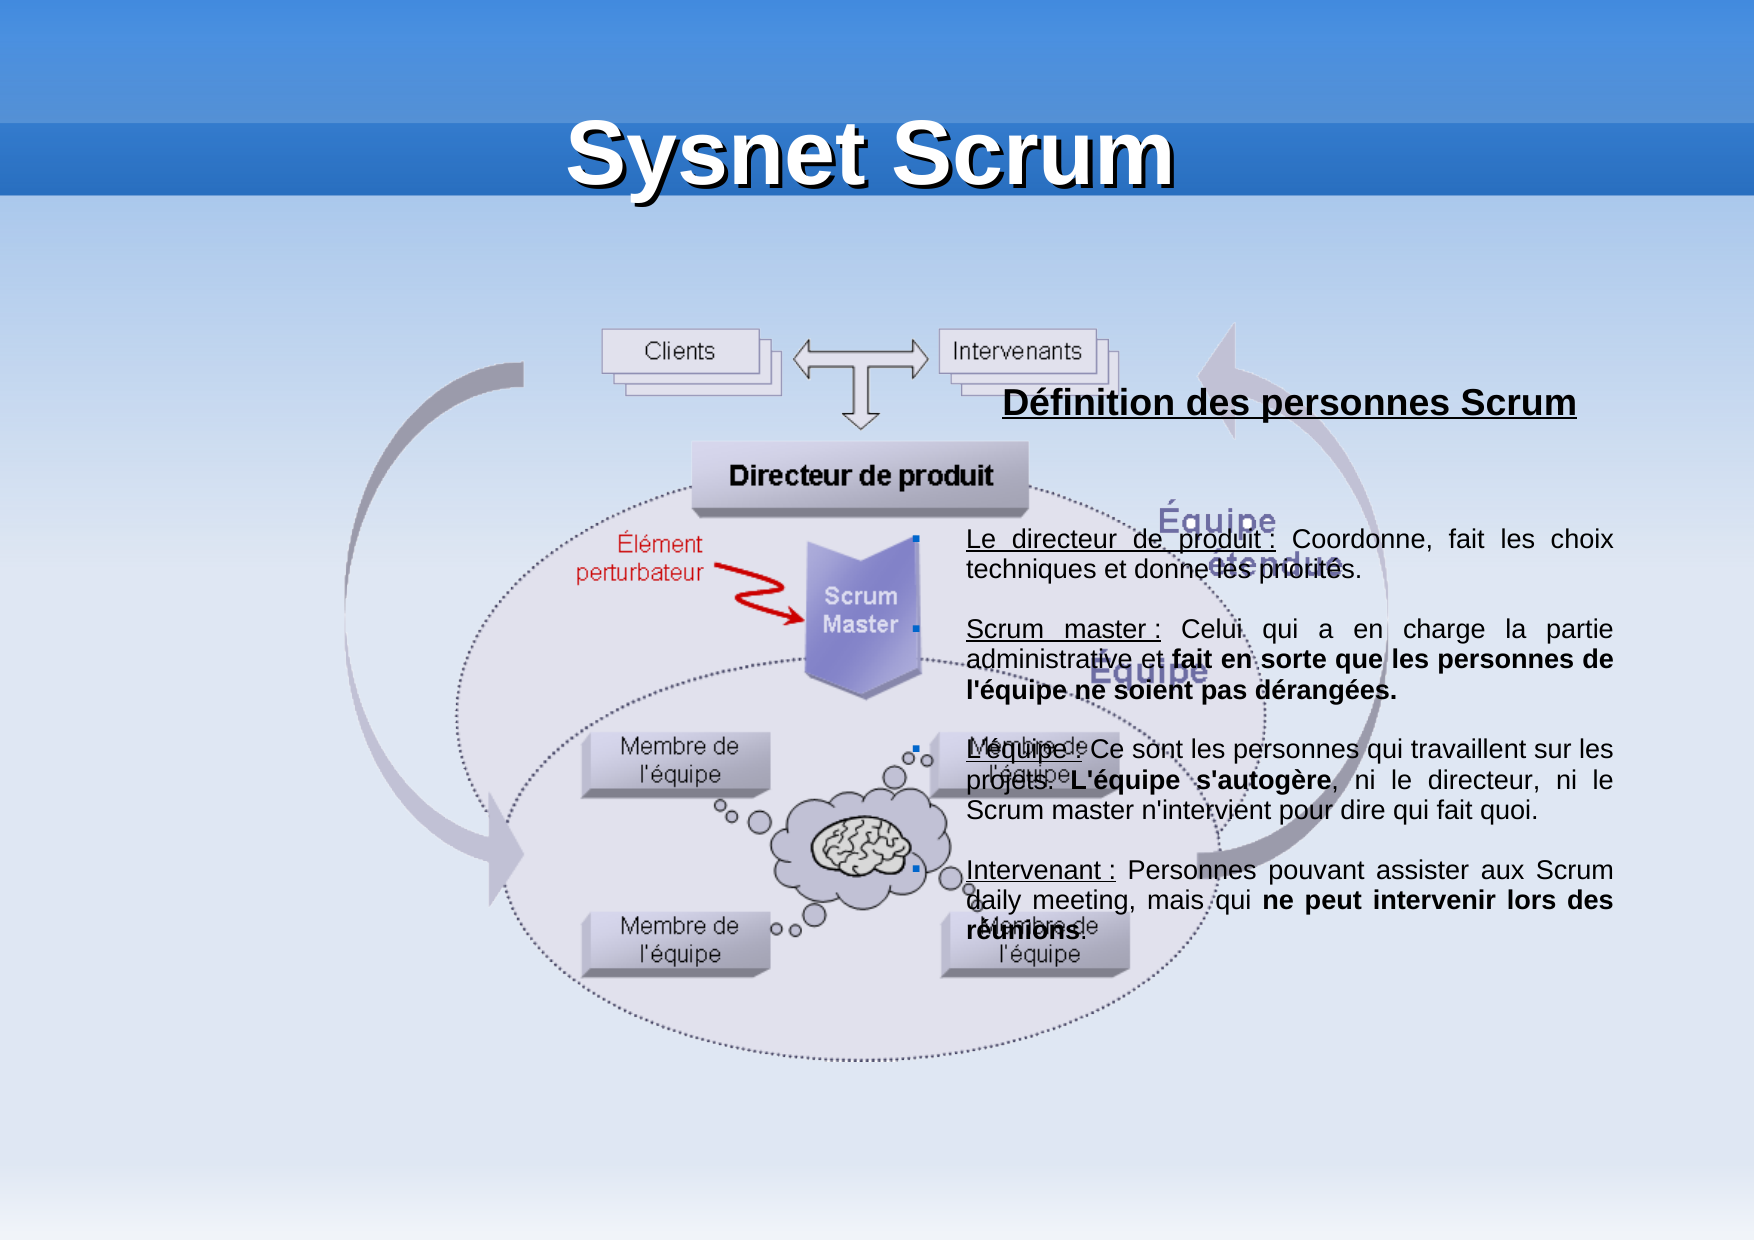

# Sysnet Scrum
Définition des personnes Scrum
Le directeur de produit : Coordonne, fait les choix techniques et donne les priorités.
Scrum master : Celui qui a en charge la partie administrative et fait en sorte que les personnes de l'équipe ne soient pas dérangées.
L'équipe : Ce sont les personnes qui travaillent sur les projets. L'équipe s'autogère, ni le directeur, ni le Scrum master n'intervient pour dire qui fait quoi.
Intervenant : Personnes pouvant assister aux Scrum daily meeting, mais qui ne peut intervenir lors des réunions.